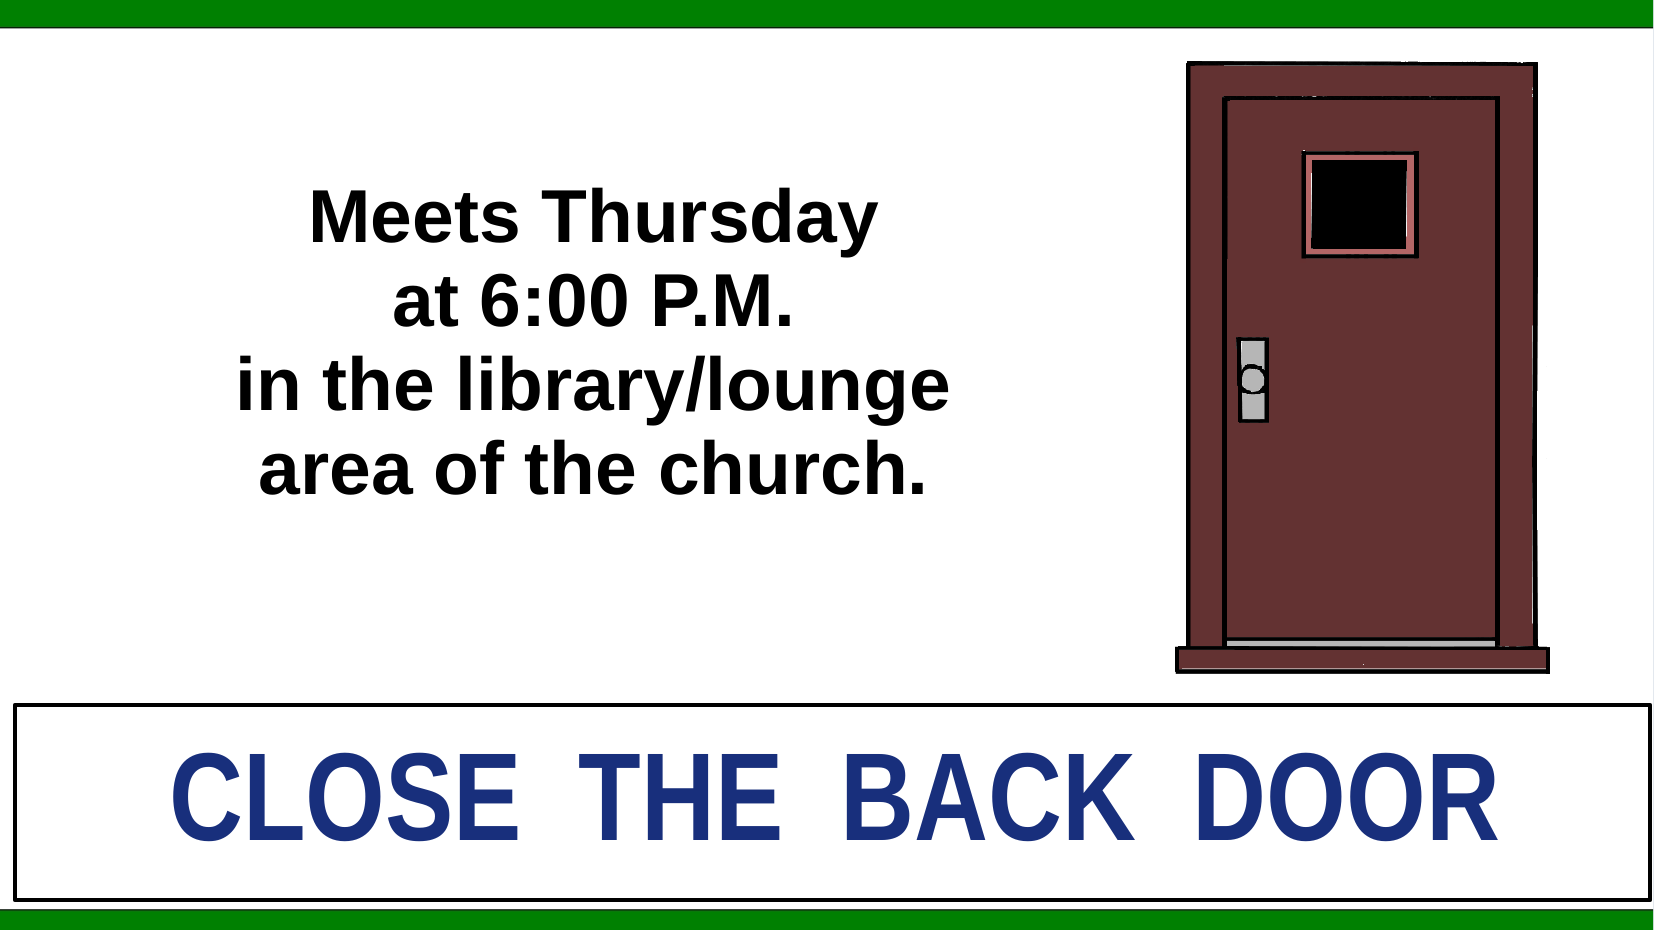

Meets Thursday
at 6:00 P.M.
in the library/lounge
area of the church.
CLOSE THE BACK DOOR